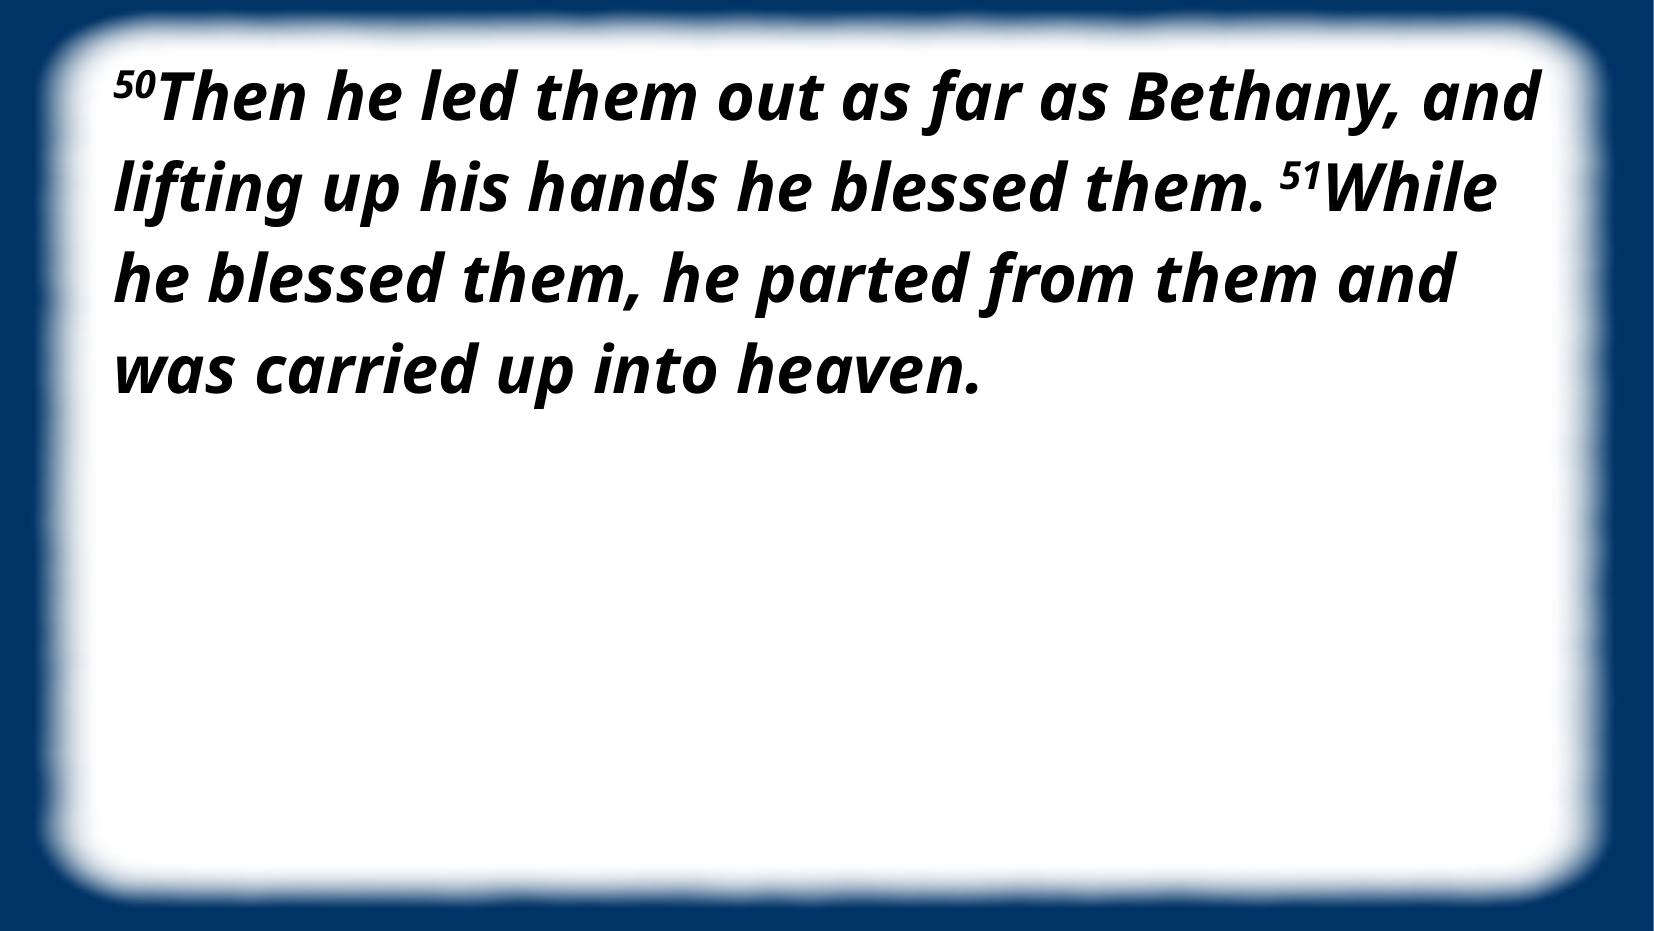

50Then he led them out as far as Bethany, and lifting up his hands he blessed them. 51While he blessed them, he parted from them and was carried up into heaven.